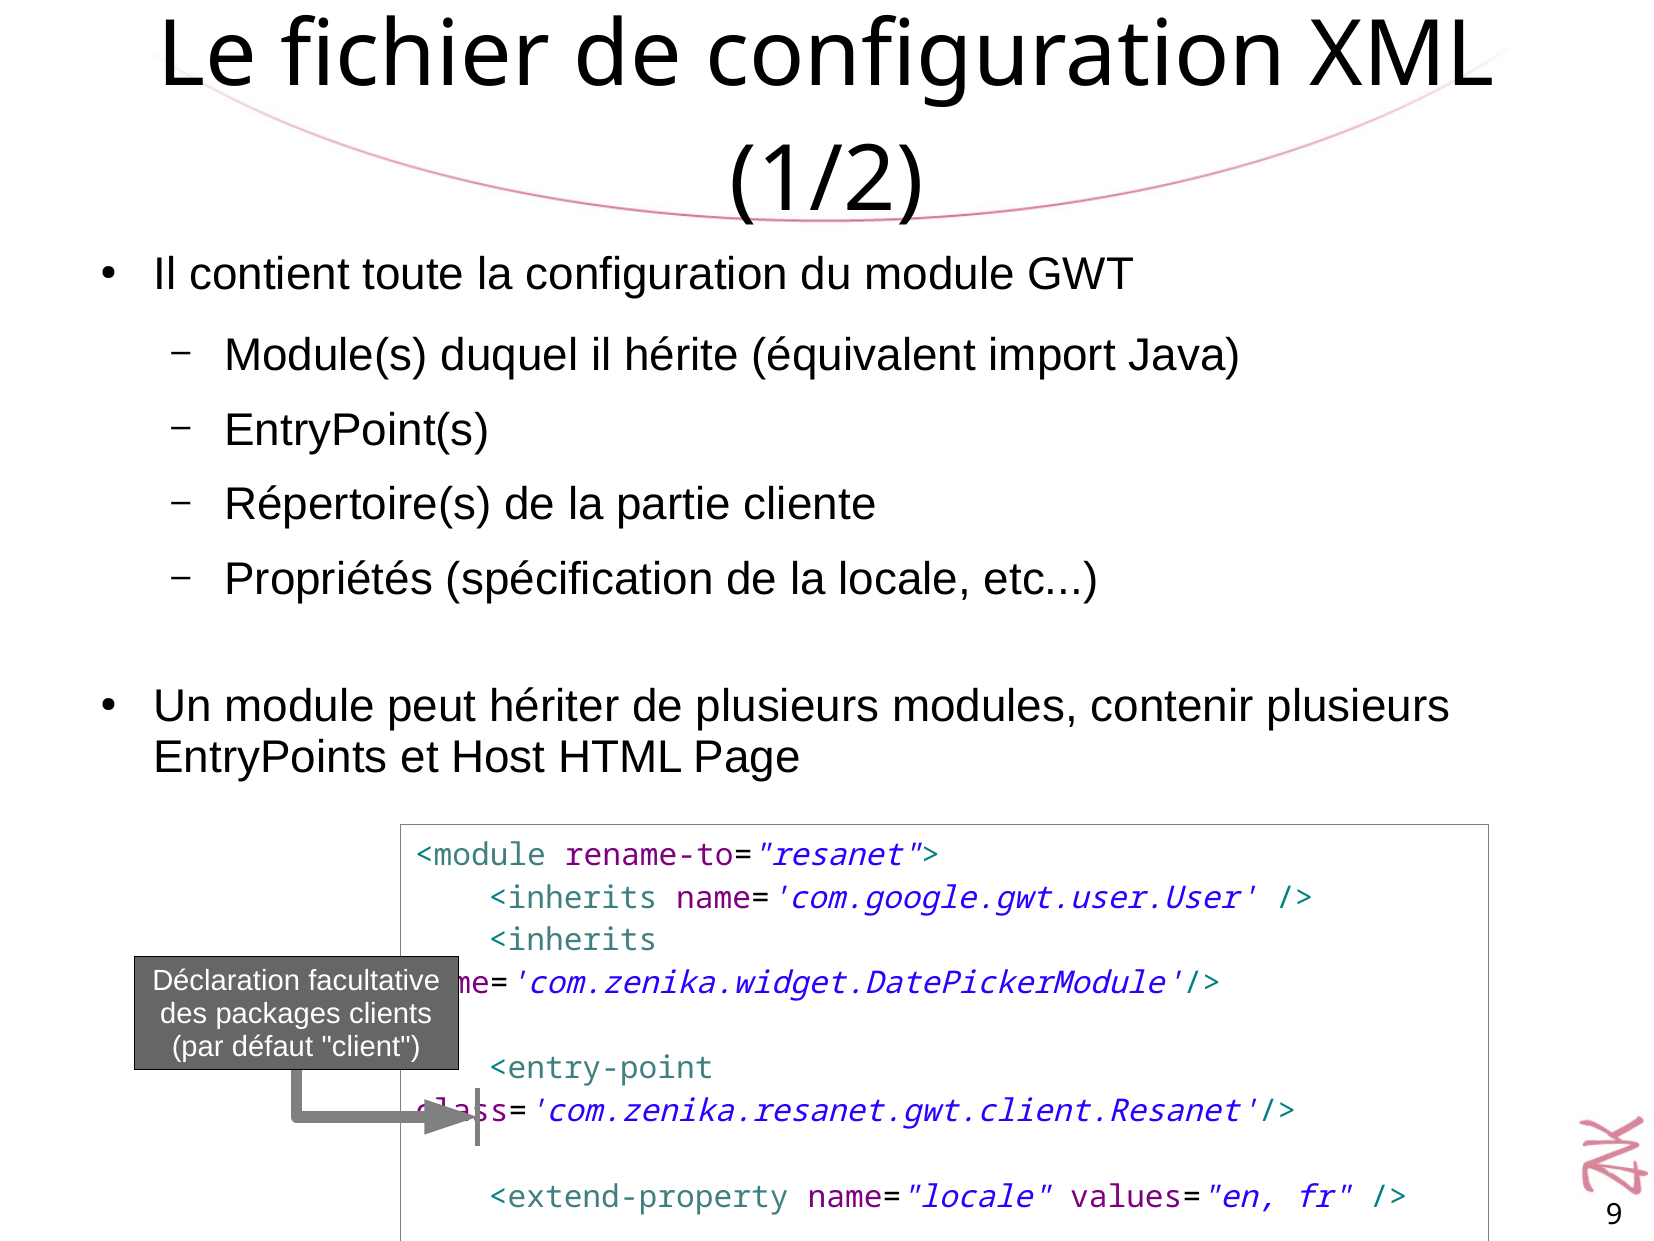

# Le fichier de configuration XML (1/2)
Il contient toute la configuration du module GWT
Module(s) duquel il hérite (équivalent import Java)
EntryPoint(s)
Répertoire(s) de la partie cliente
Propriétés (spécification de la locale, etc...)
Un module peut hériter de plusieurs modules, contenir plusieurs EntryPoints et Host HTML Page
<module rename-to="resanet">
	<inherits name='com.google.gwt.user.User' />
	<inherits name='com.zenika.widget.DatePickerModule'/>
	<entry-point class='com.zenika.resanet.gwt.client.Resanet'/>
	<extend-property name="locale" values="en, fr" />
	<source path="client"></source>
	<source path="modele"></source>
</module>
Déclaration facultative des packages clients (par défaut "client")
9